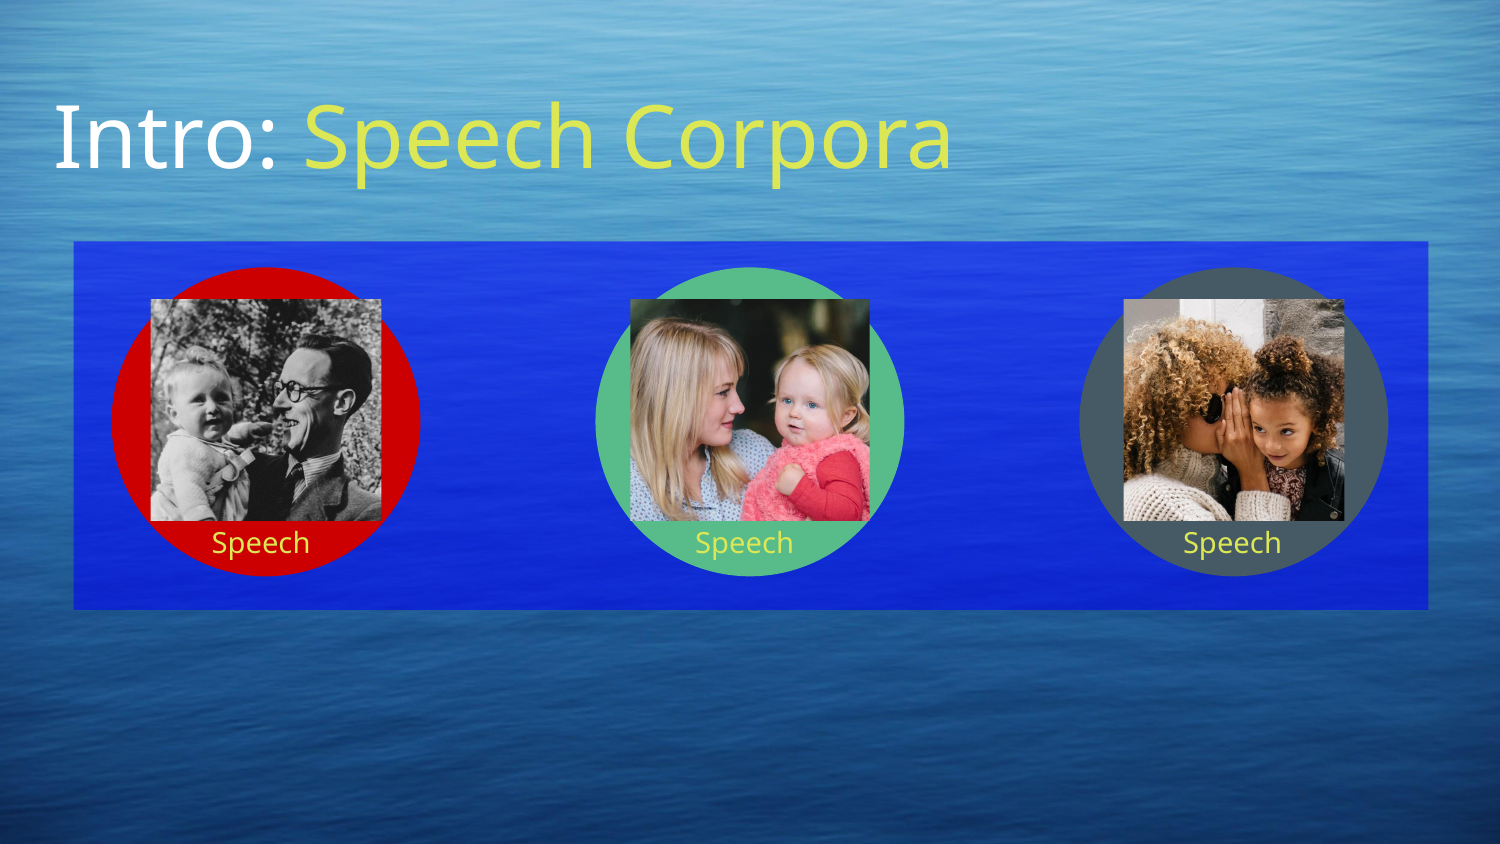

# Intro: Speech Corpora
Speech
Speech
Speech